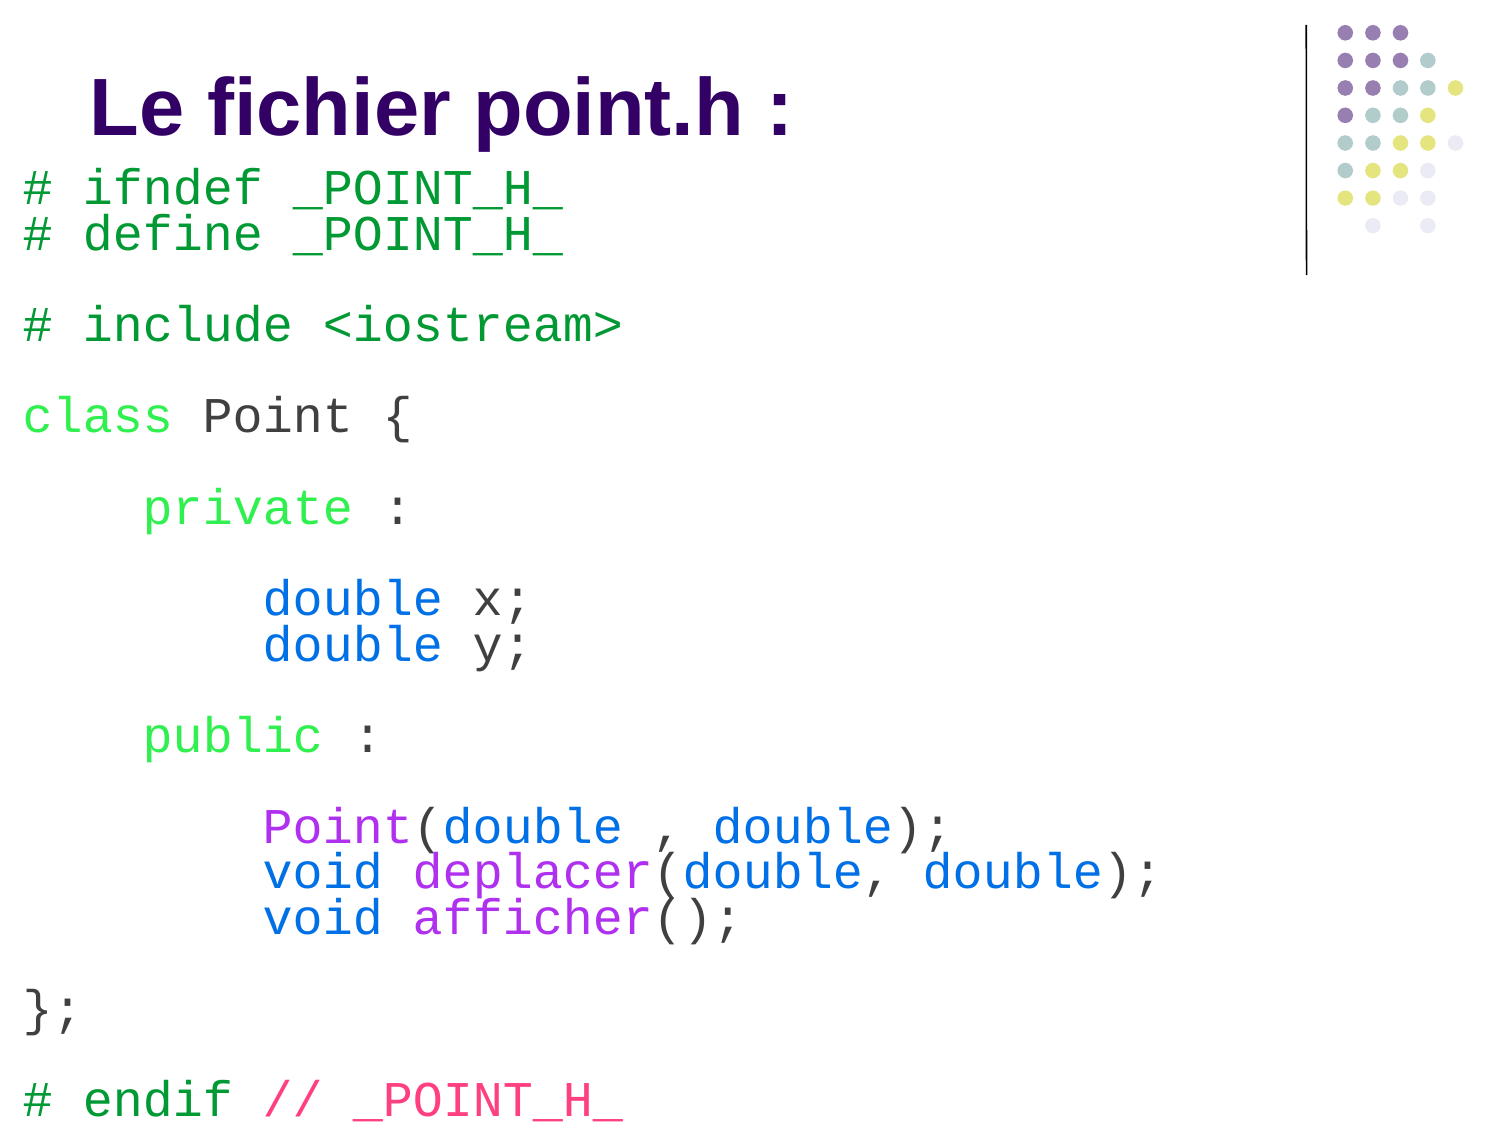

# Le fichier point.h :
# ifndef _POINT_H_
# define _POINT_H_
# include <iostream>
class Point {
 private :
 double x;
 double y;
 public :
 Point(double , double);
 void deplacer(double, double);
 void afficher();
};
# endif // _POINT_H_